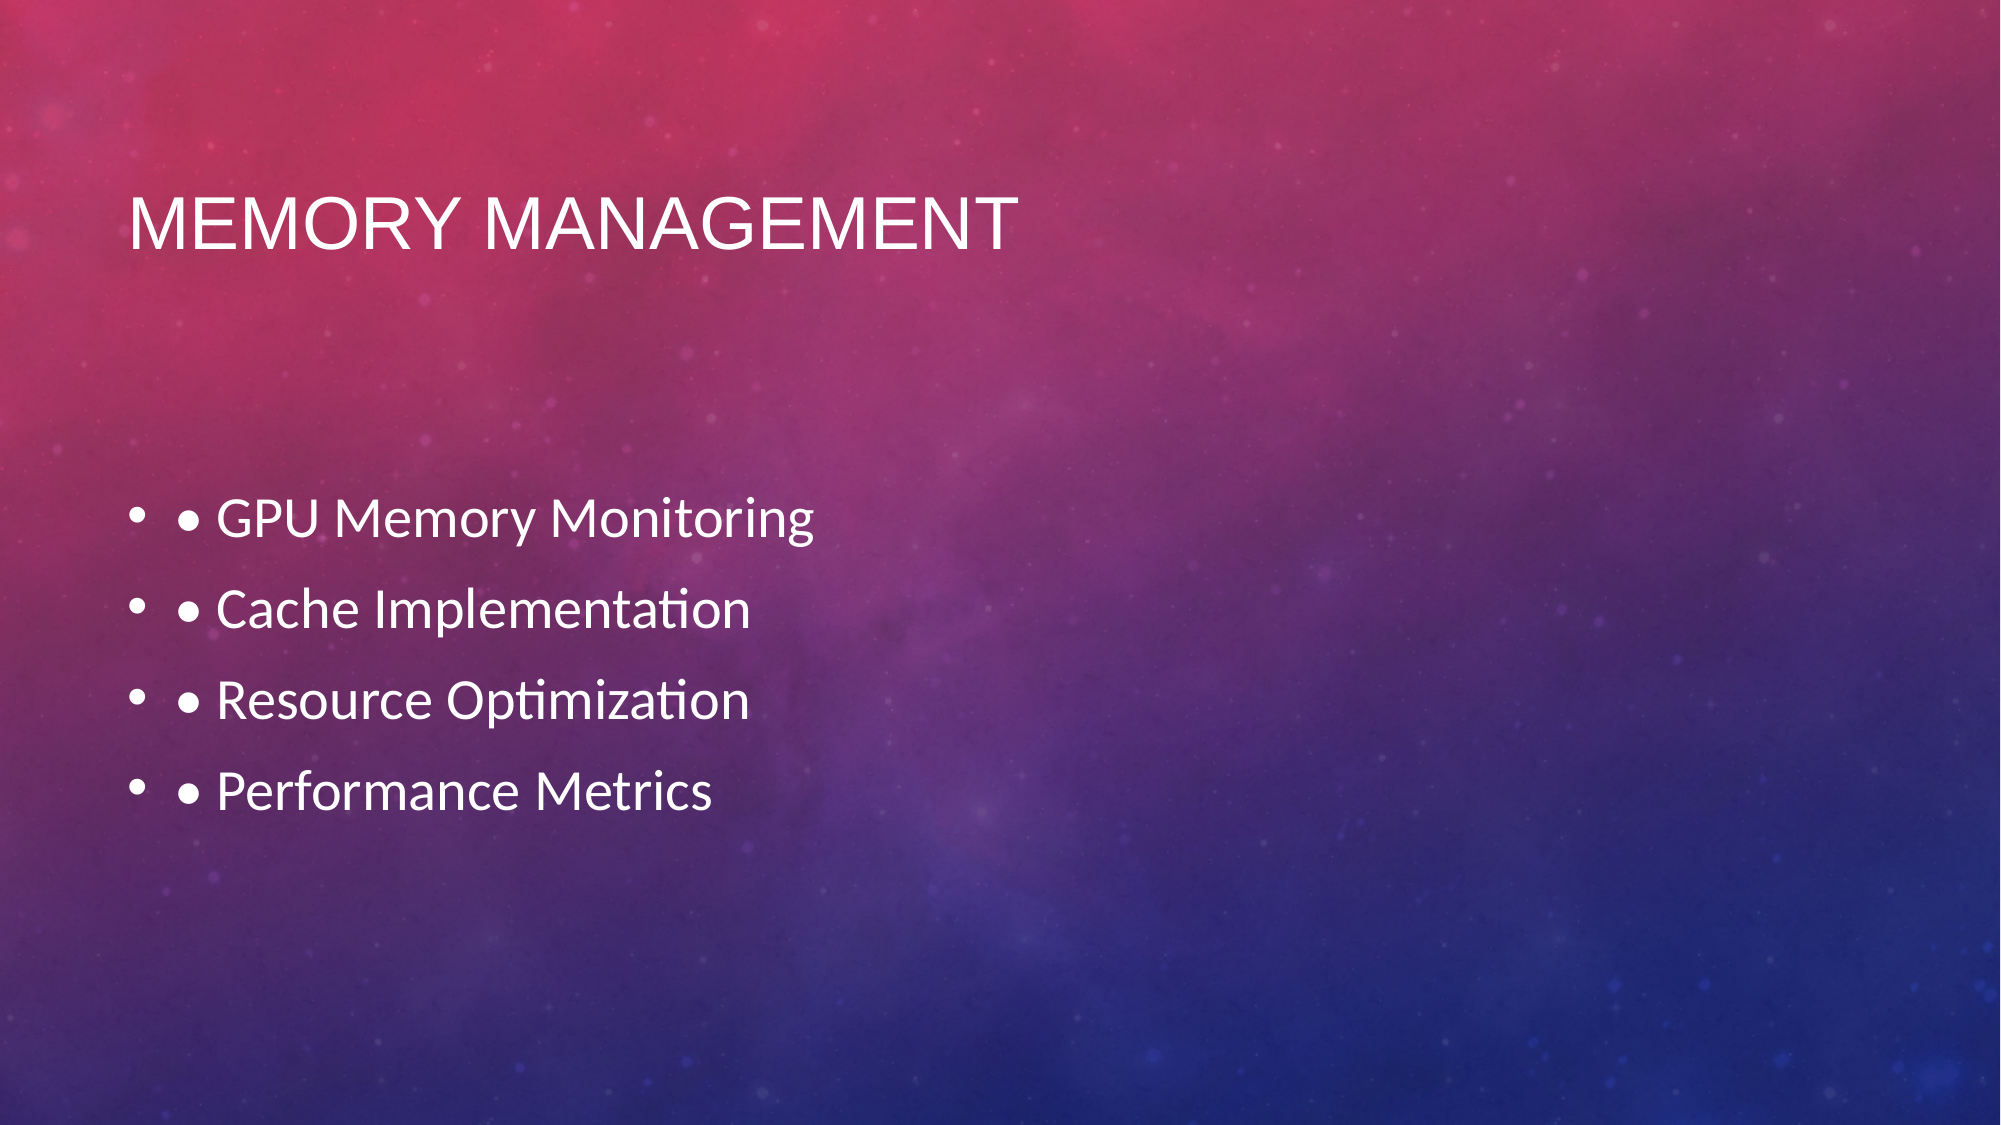

# Memory Management
• GPU Memory Monitoring
• Cache Implementation
• Resource Optimization
• Performance Metrics